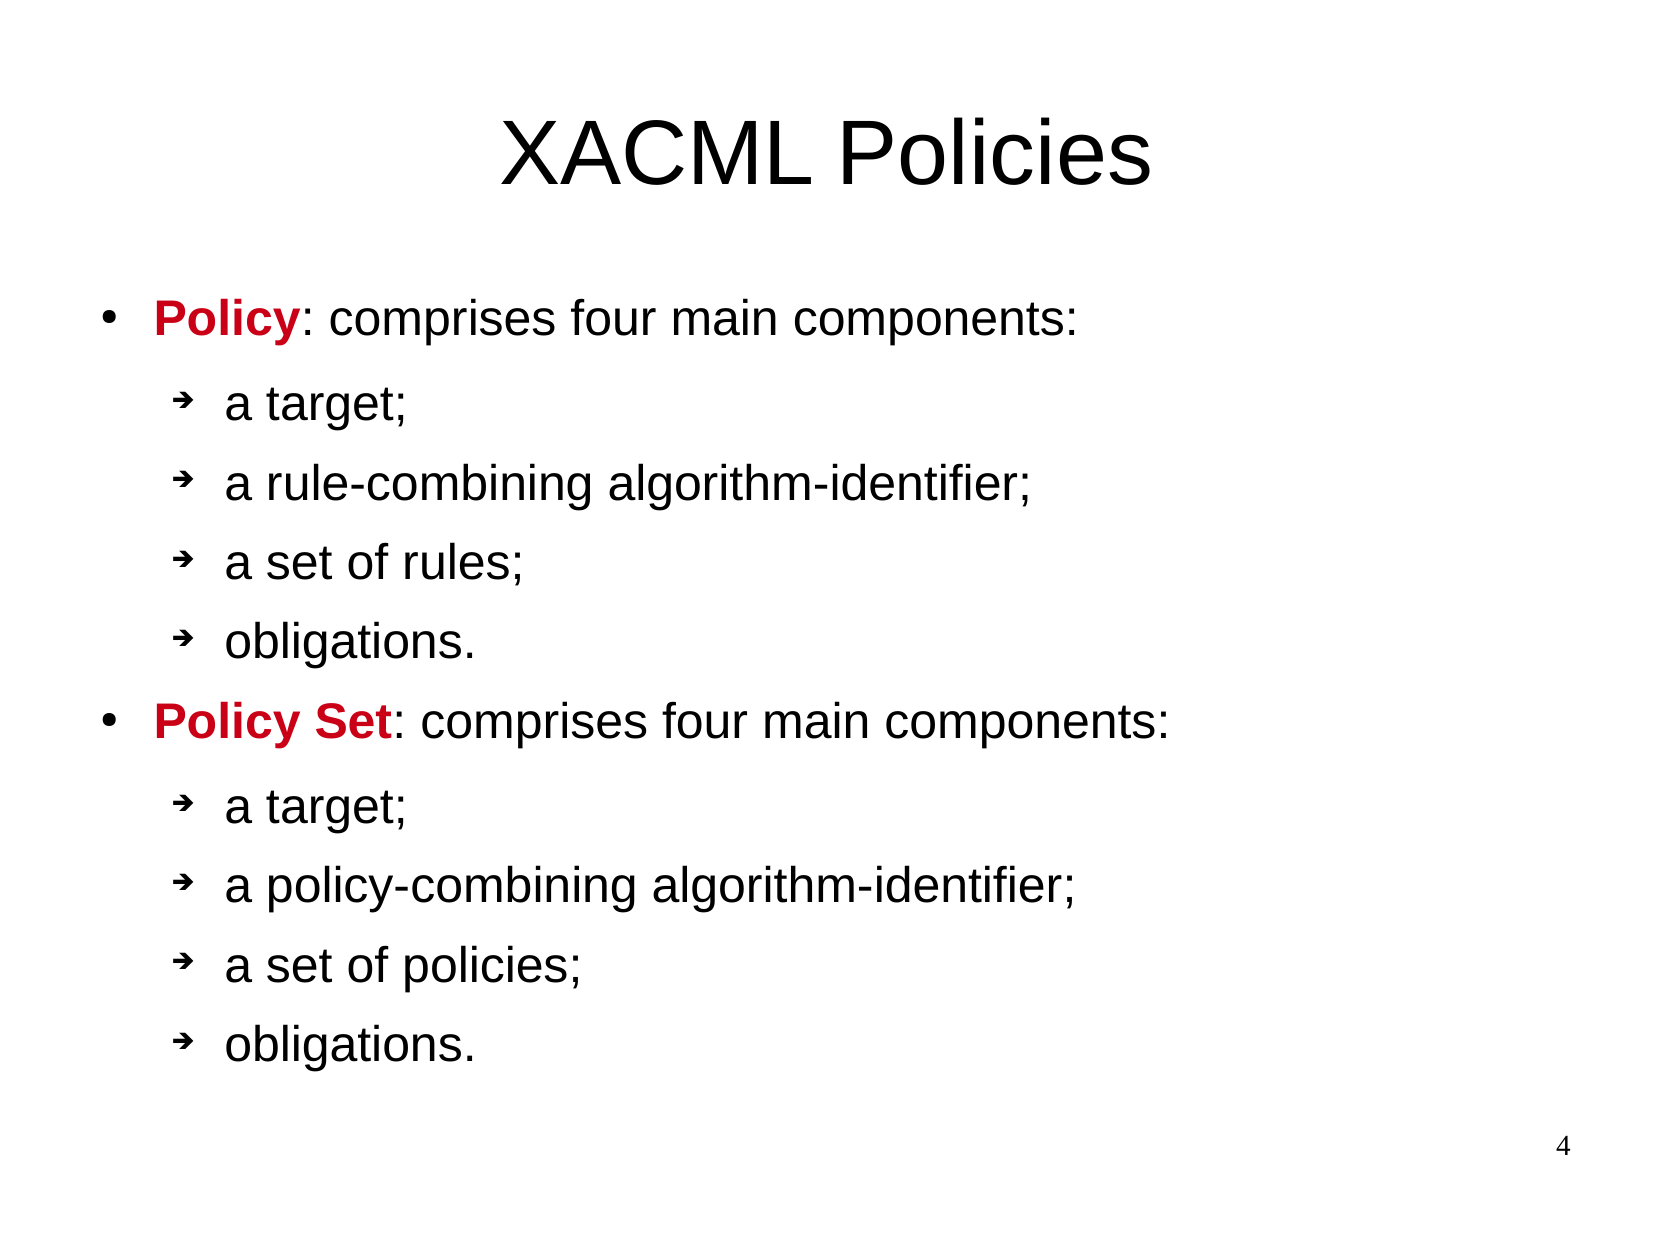

# XACML Policies
Policy: comprises four main components:
a target;
a rule-combining algorithm-identifier;
a set of rules;
obligations.
Policy Set: comprises four main components:
a target;
a policy-combining algorithm-identifier;
a set of policies;
obligations.
4